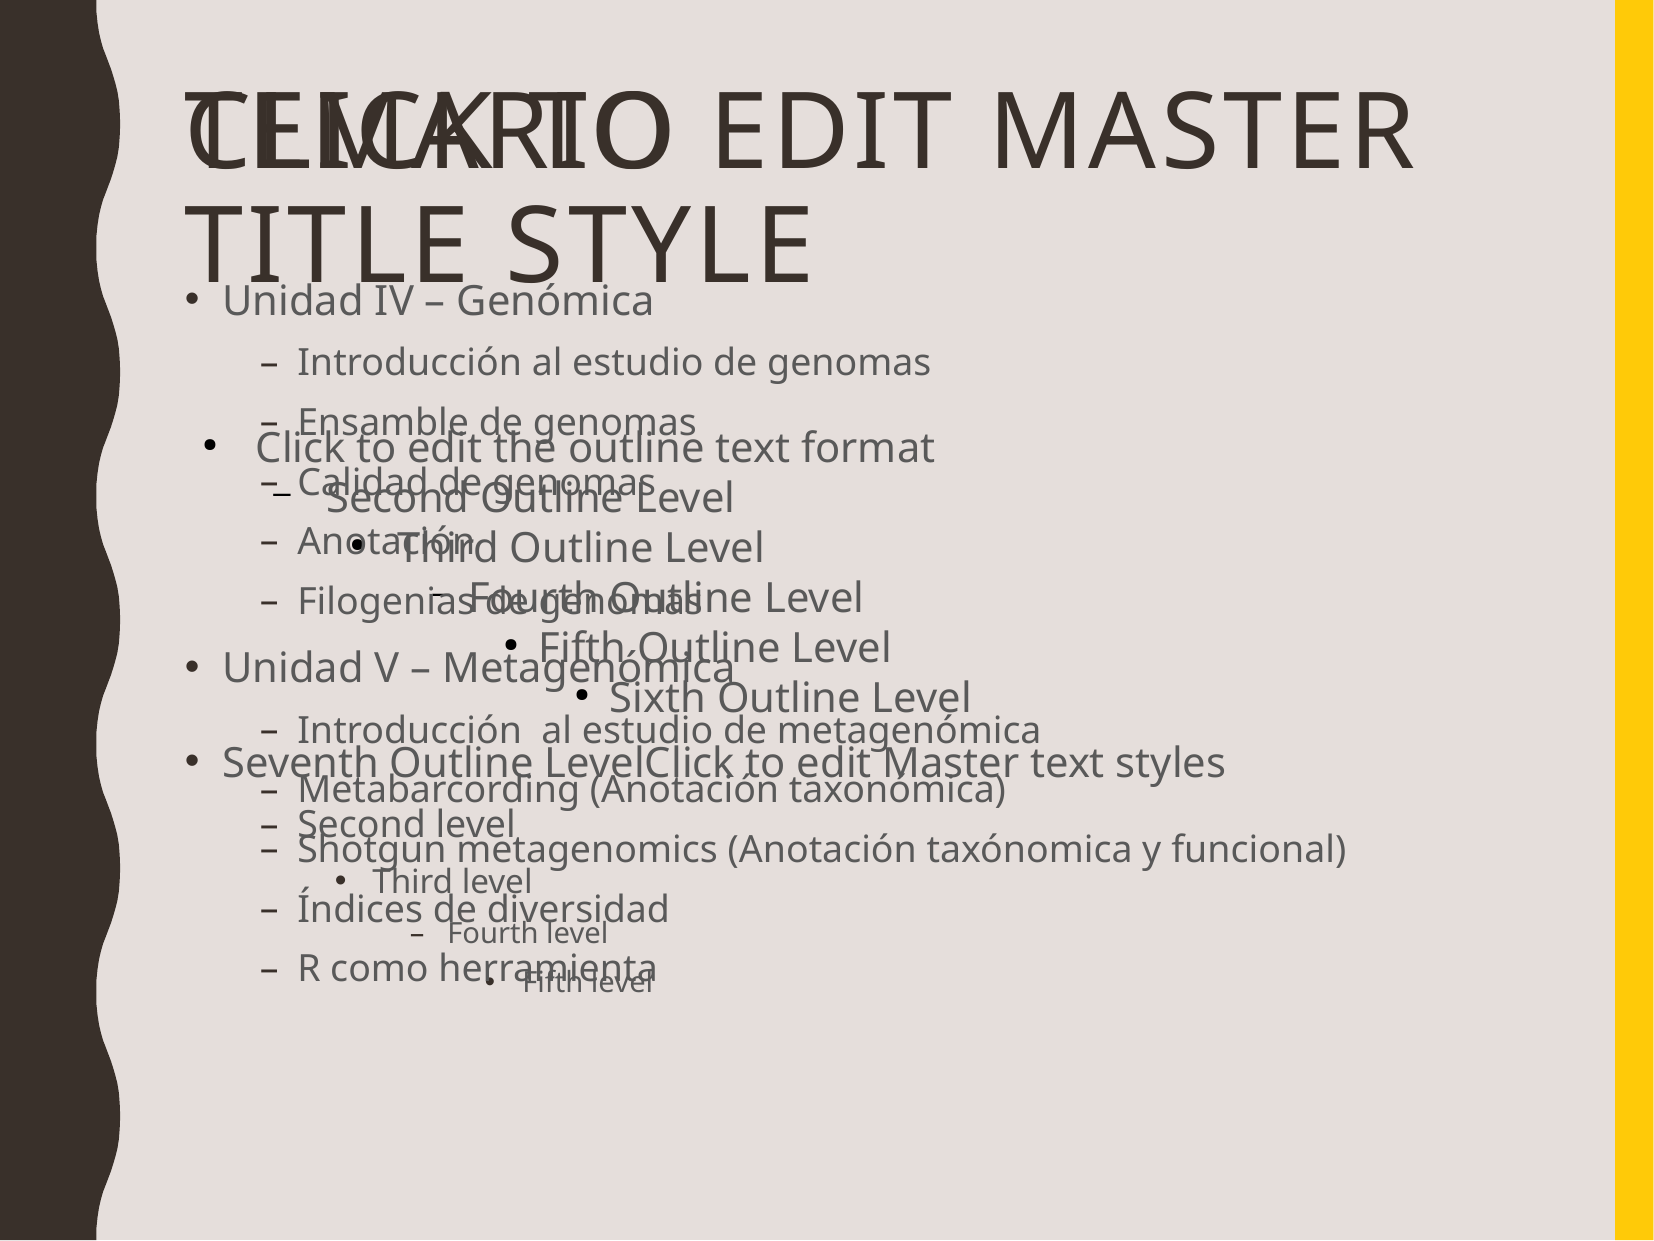

# Temario
Unidad IV – Genómica
Introducción al estudio de genomas
Ensamble de genomas
Calidad de genomas
Anotación
Filogenias de genomas
Unidad V – Metagenómica
Introducción al estudio de metagenómica
Metabarcording (Anotación taxonómica)
Shotgun metagenomics (Anotación taxónomica y funcional)
Índices de diversidad
R como herramienta